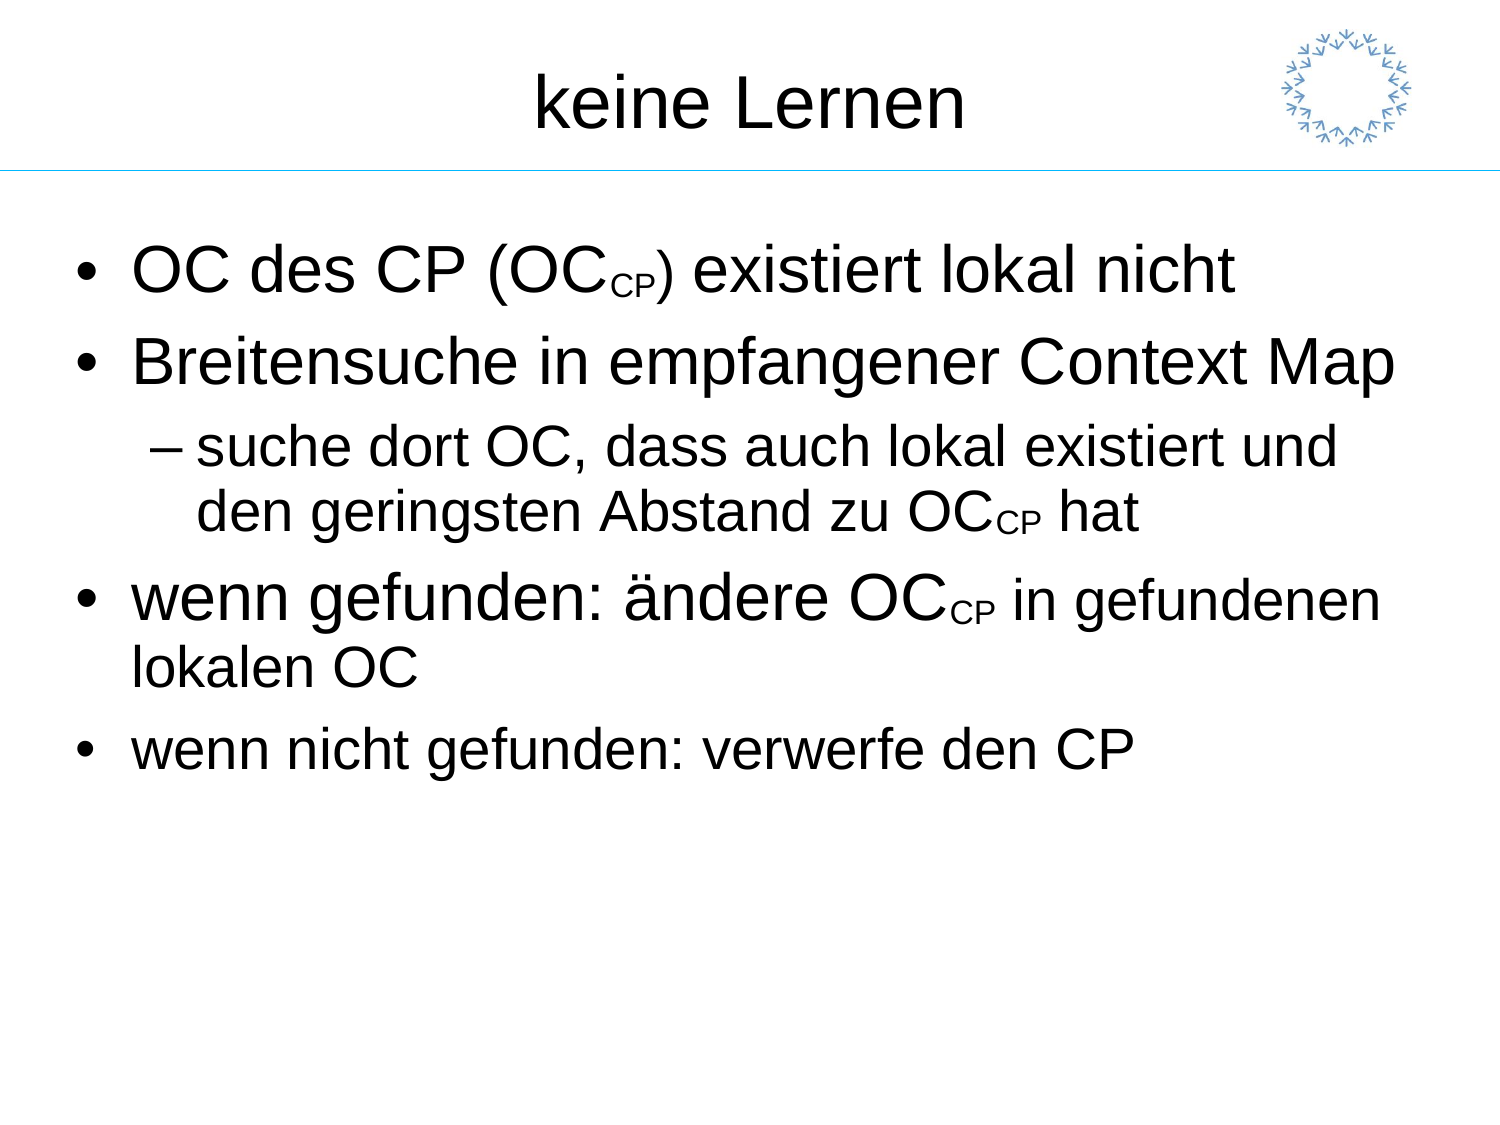

# keine Lernen
OC des CP (OCCP) existiert lokal nicht
Breitensuche in empfangener Context Map
suche dort OC, dass auch lokal existiert und den geringsten Abstand zu OCCP hat
wenn gefunden: ändere OCCP in gefundenen lokalen OC
wenn nicht gefunden: verwerfe den CP